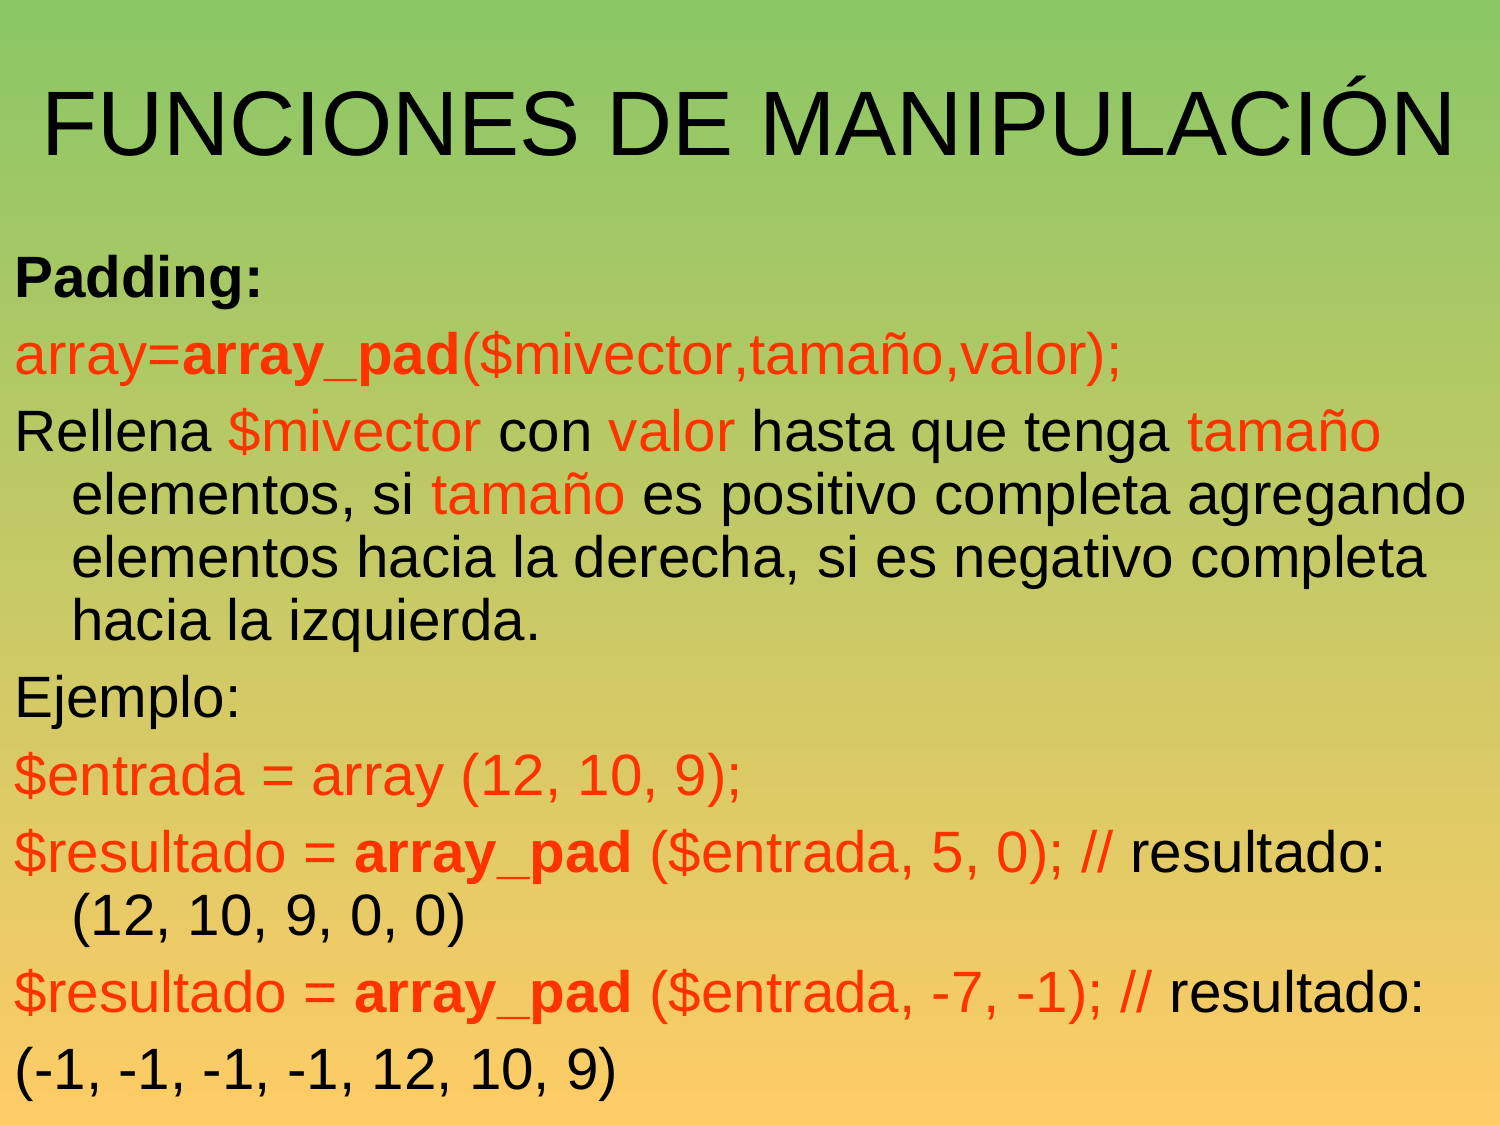

# FUNCIONES DE MANIPULACIÓN
Padding:
array=array_pad($mivector,tamaño,valor);
Rellena $mivector con valor hasta que tenga tamaño elementos, si tamaño es positivo completa agregando elementos hacia la derecha, si es negativo completa hacia la izquierda.
Ejemplo:
$entrada = array (12, 10, 9);
$resultado = array_pad ($entrada, 5, 0); // resultado: (12, 10, 9, 0, 0)
$resultado = array_pad ($entrada, -7, -1); // resultado:
(-1, -1, -1, -1, 12, 10, 9)